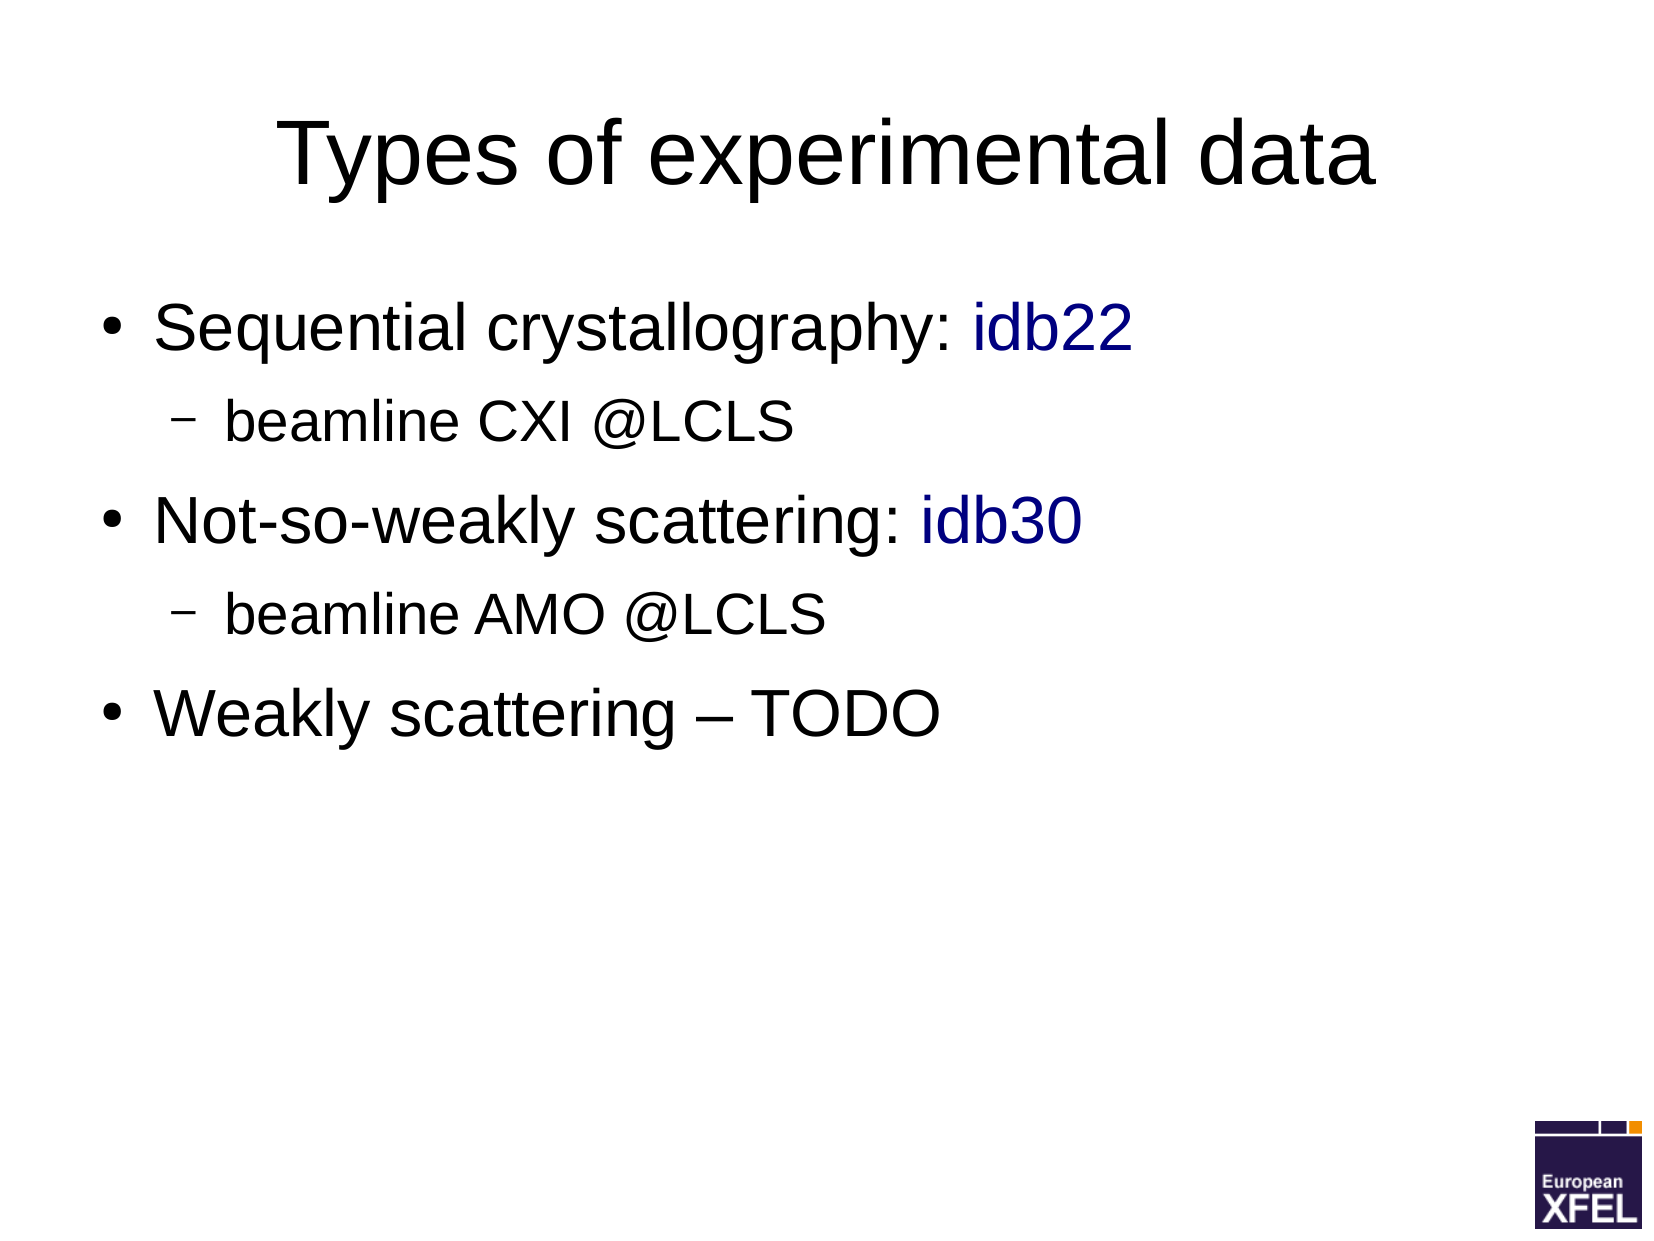

# Types of experimental data
Sequential crystallography: idb22
beamline CXI @LCLS
Not-so-weakly scattering: idb30
beamline AMO @LCLS
Weakly scattering – TODO